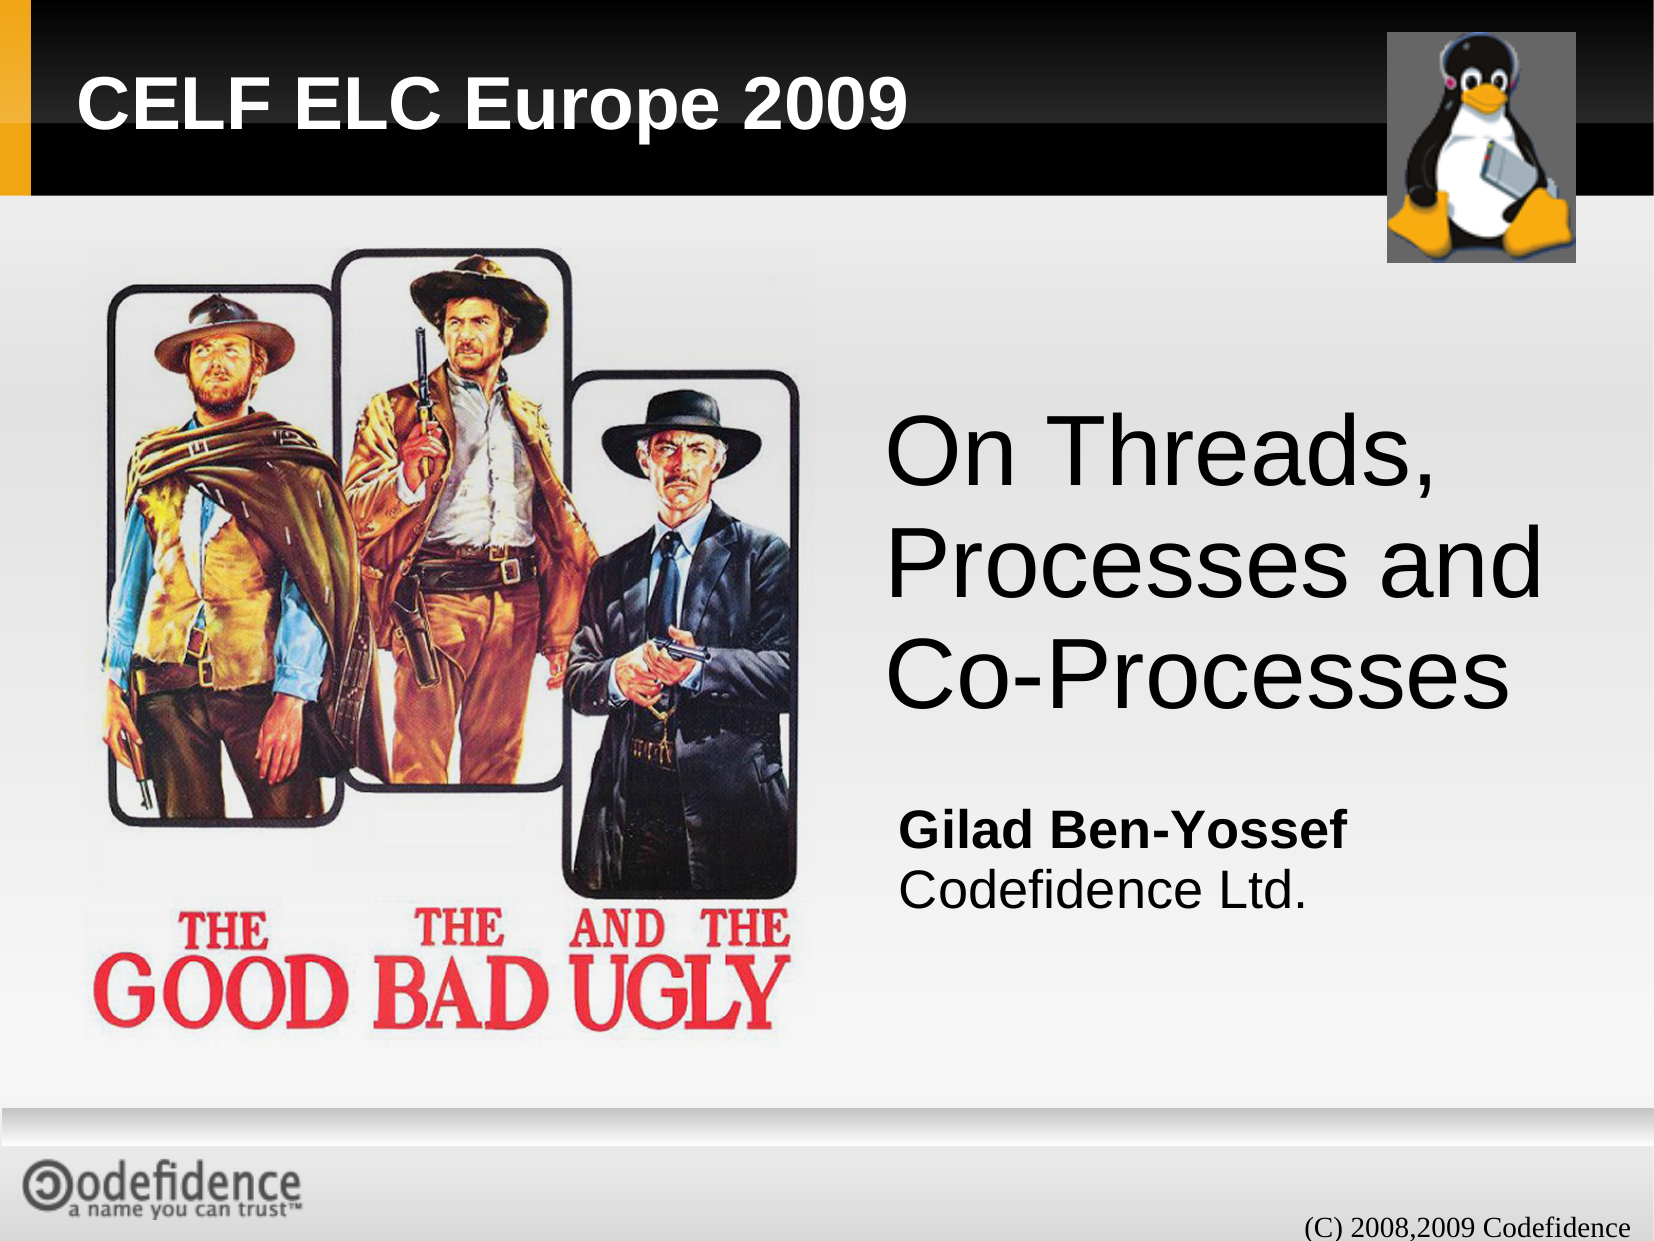

# CELF ELC Europe 2009
On Threads, Processes and Co-Processes
Gilad Ben-Yossef
Codefidence Ltd.